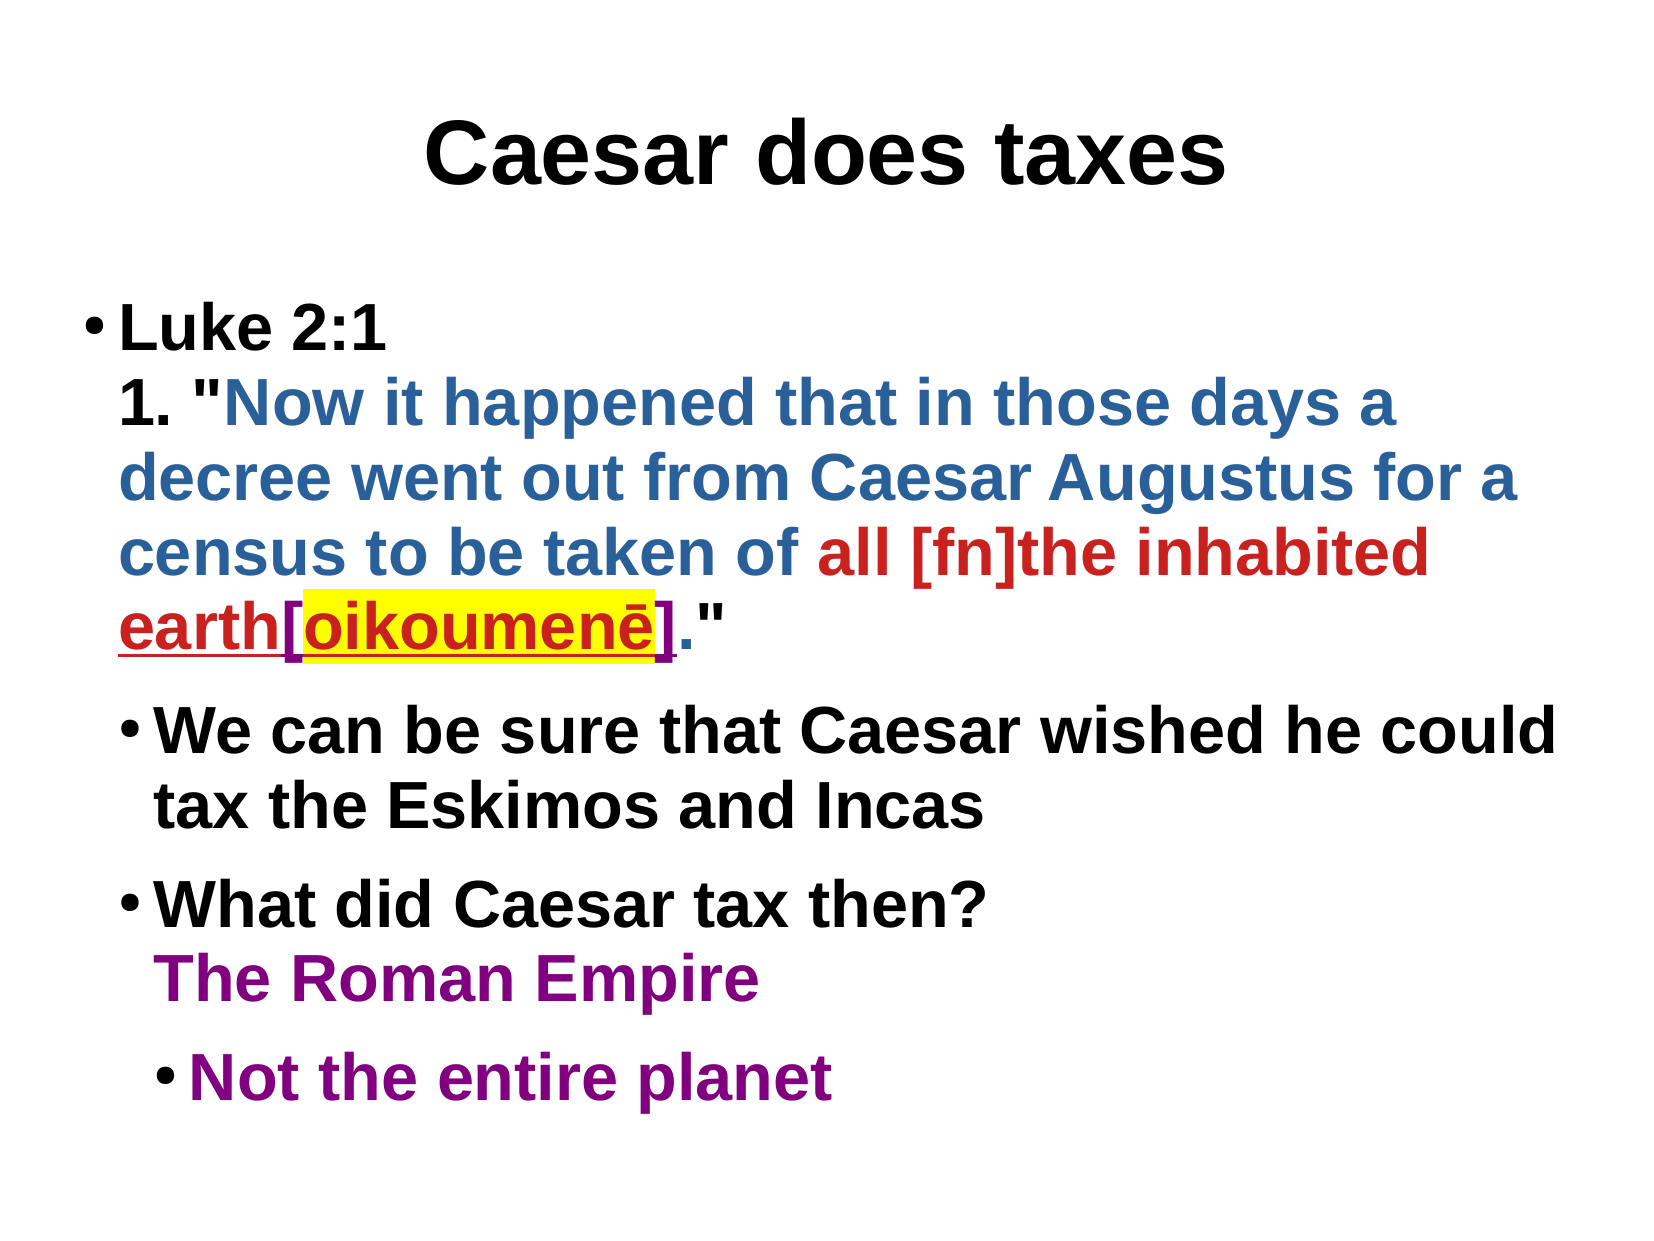

# Caesar does taxes
Luke 2:1
1. "Now it happened that in those days a decree went out from Caesar Augustus for a census to be taken of all [fn]the inhabited earth[oikoumenē]."
We can be sure that Caesar wished he could tax the Eskimos and Incas
What did Caesar tax then?
The Roman Empire
Not the entire planet